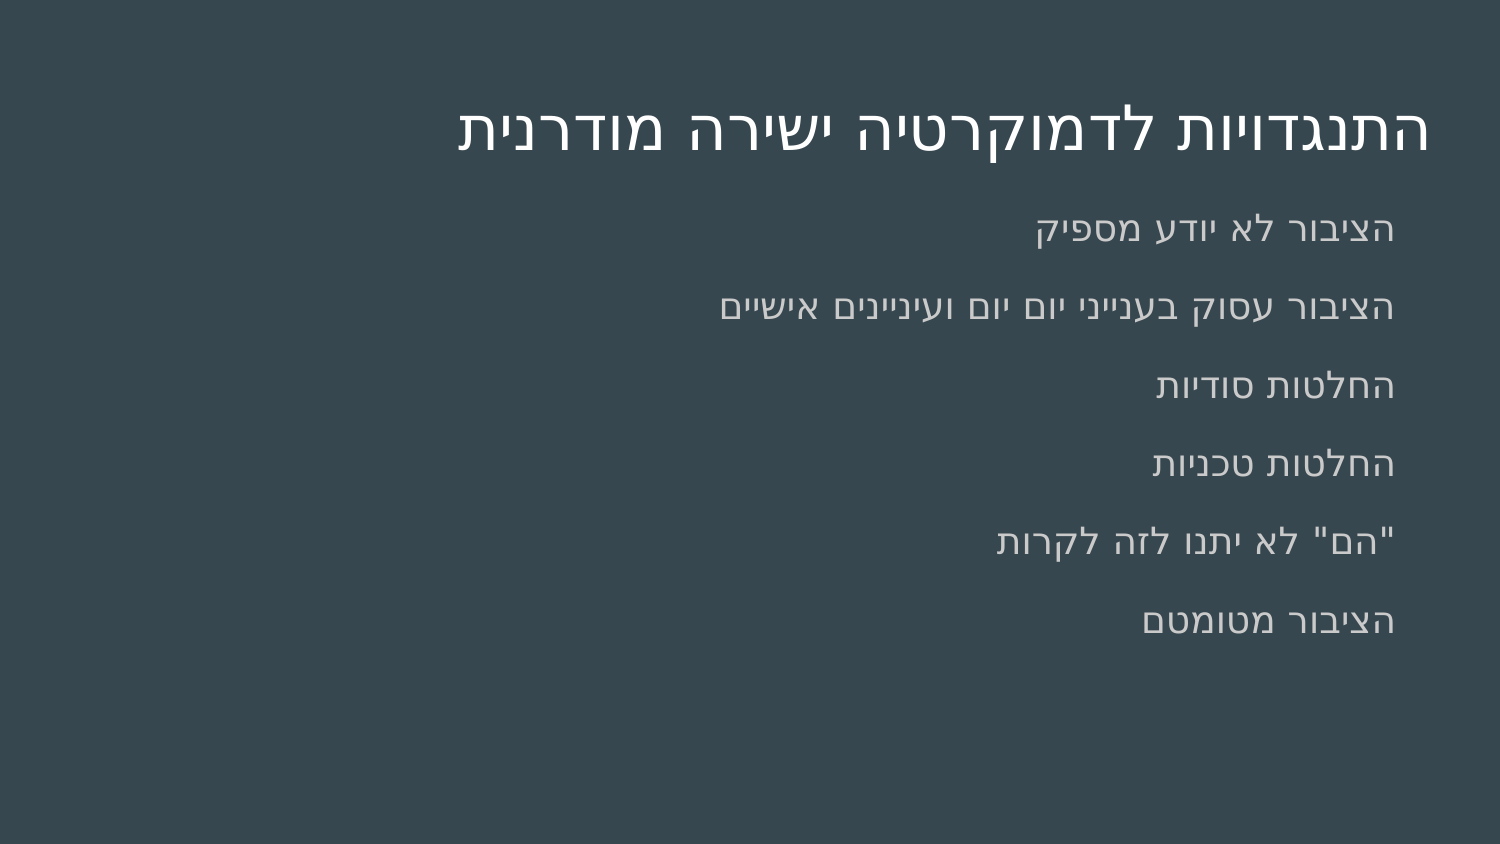

# התנגדויות לדמוקרטיה ישירה מודרנית
הציבור לא יודע מספיק
הציבור עסוק בענייני יום יום ועיניינים אישיים
החלטות סודיות
החלטות טכניות
"הם" לא יתנו לזה לקרות
הציבור מטומטם